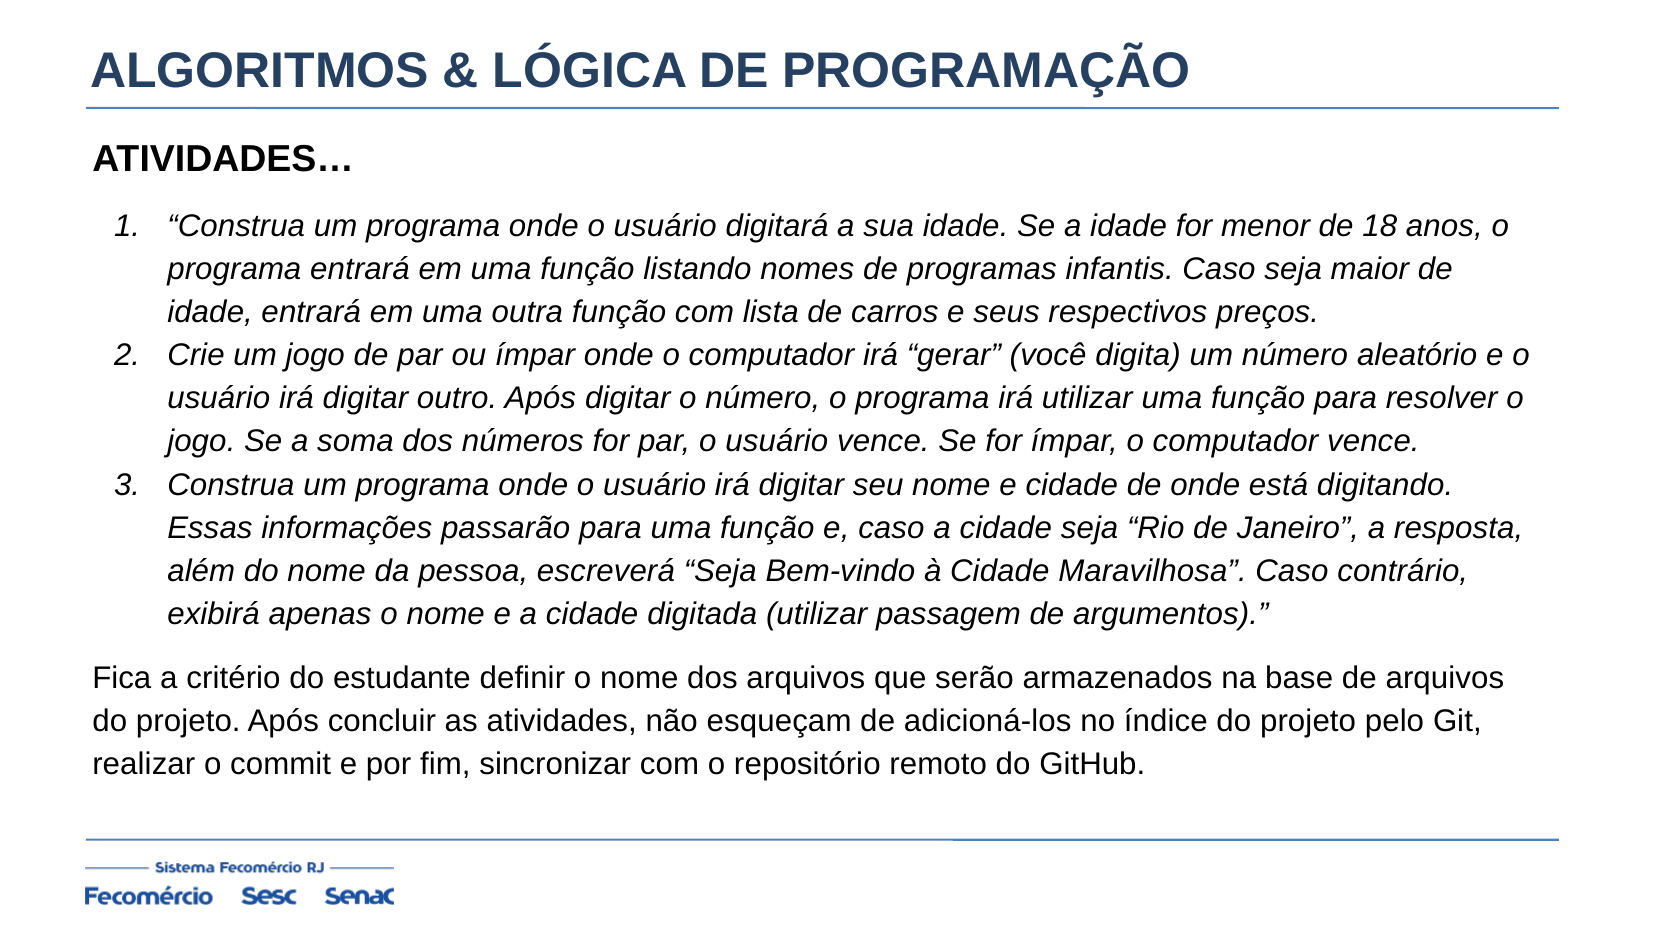

ALGORITMOS & LÓGICA DE PROGRAMAÇÃO
ATIVIDADES…
“Construa um programa onde o usuário digitará a sua idade. Se a idade for menor de 18 anos, o programa entrará em uma função listando nomes de programas infantis. Caso seja maior de idade, entrará em uma outra função com lista de carros e seus respectivos preços.
Crie um jogo de par ou ímpar onde o computador irá “gerar” (você digita) um número aleatório e o usuário irá digitar outro. Após digitar o número, o programa irá utilizar uma função para resolver o jogo. Se a soma dos números for par, o usuário vence. Se for ímpar, o computador vence.
Construa um programa onde o usuário irá digitar seu nome e cidade de onde está digitando. Essas informações passarão para uma função e, caso a cidade seja “Rio de Janeiro”, a resposta, além do nome da pessoa, escreverá “Seja Bem-vindo à Cidade Maravilhosa”. Caso contrário, exibirá apenas o nome e a cidade digitada (utilizar passagem de argumentos).”
Fica a critério do estudante definir o nome dos arquivos que serão armazenados na base de arquivos do projeto. Após concluir as atividades, não esqueçam de adicioná-los no índice do projeto pelo Git, realizar o commit e por fim, sincronizar com o repositório remoto do GitHub.